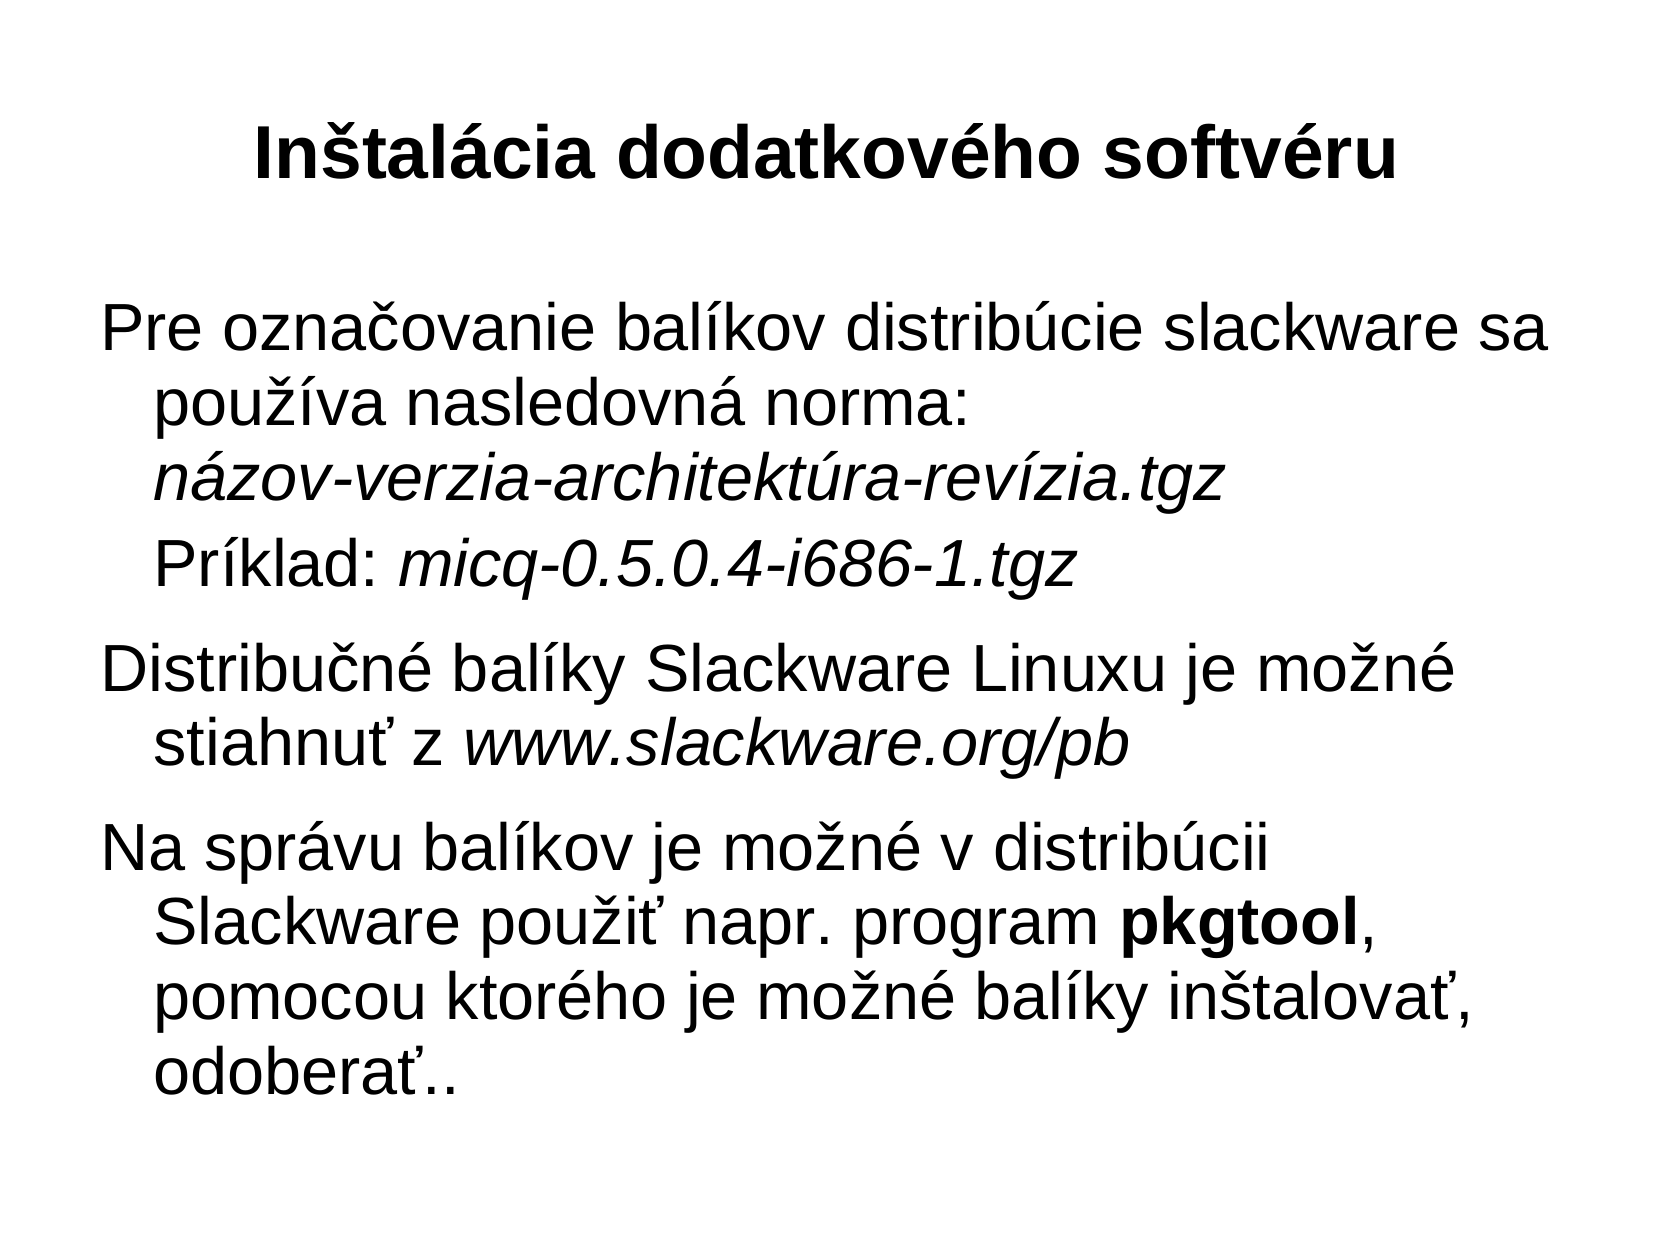

# Inštalácia dodatkového softvéru
Pre označovanie balíkov distribúcie slackware sa používa nasledovná norma:
názov-verzia-architektúra-revízia.tgz
Príklad: micq-0.5.0.4-i686-1.tgz
Distribučné balíky Slackware Linuxu je možné stiahnuť z www.slackware.org/pb
Na správu balíkov je možné v distribúcii Slackware použiť napr. program pkgtool, pomocou ktorého je možné balíky inštalovať, odoberať..